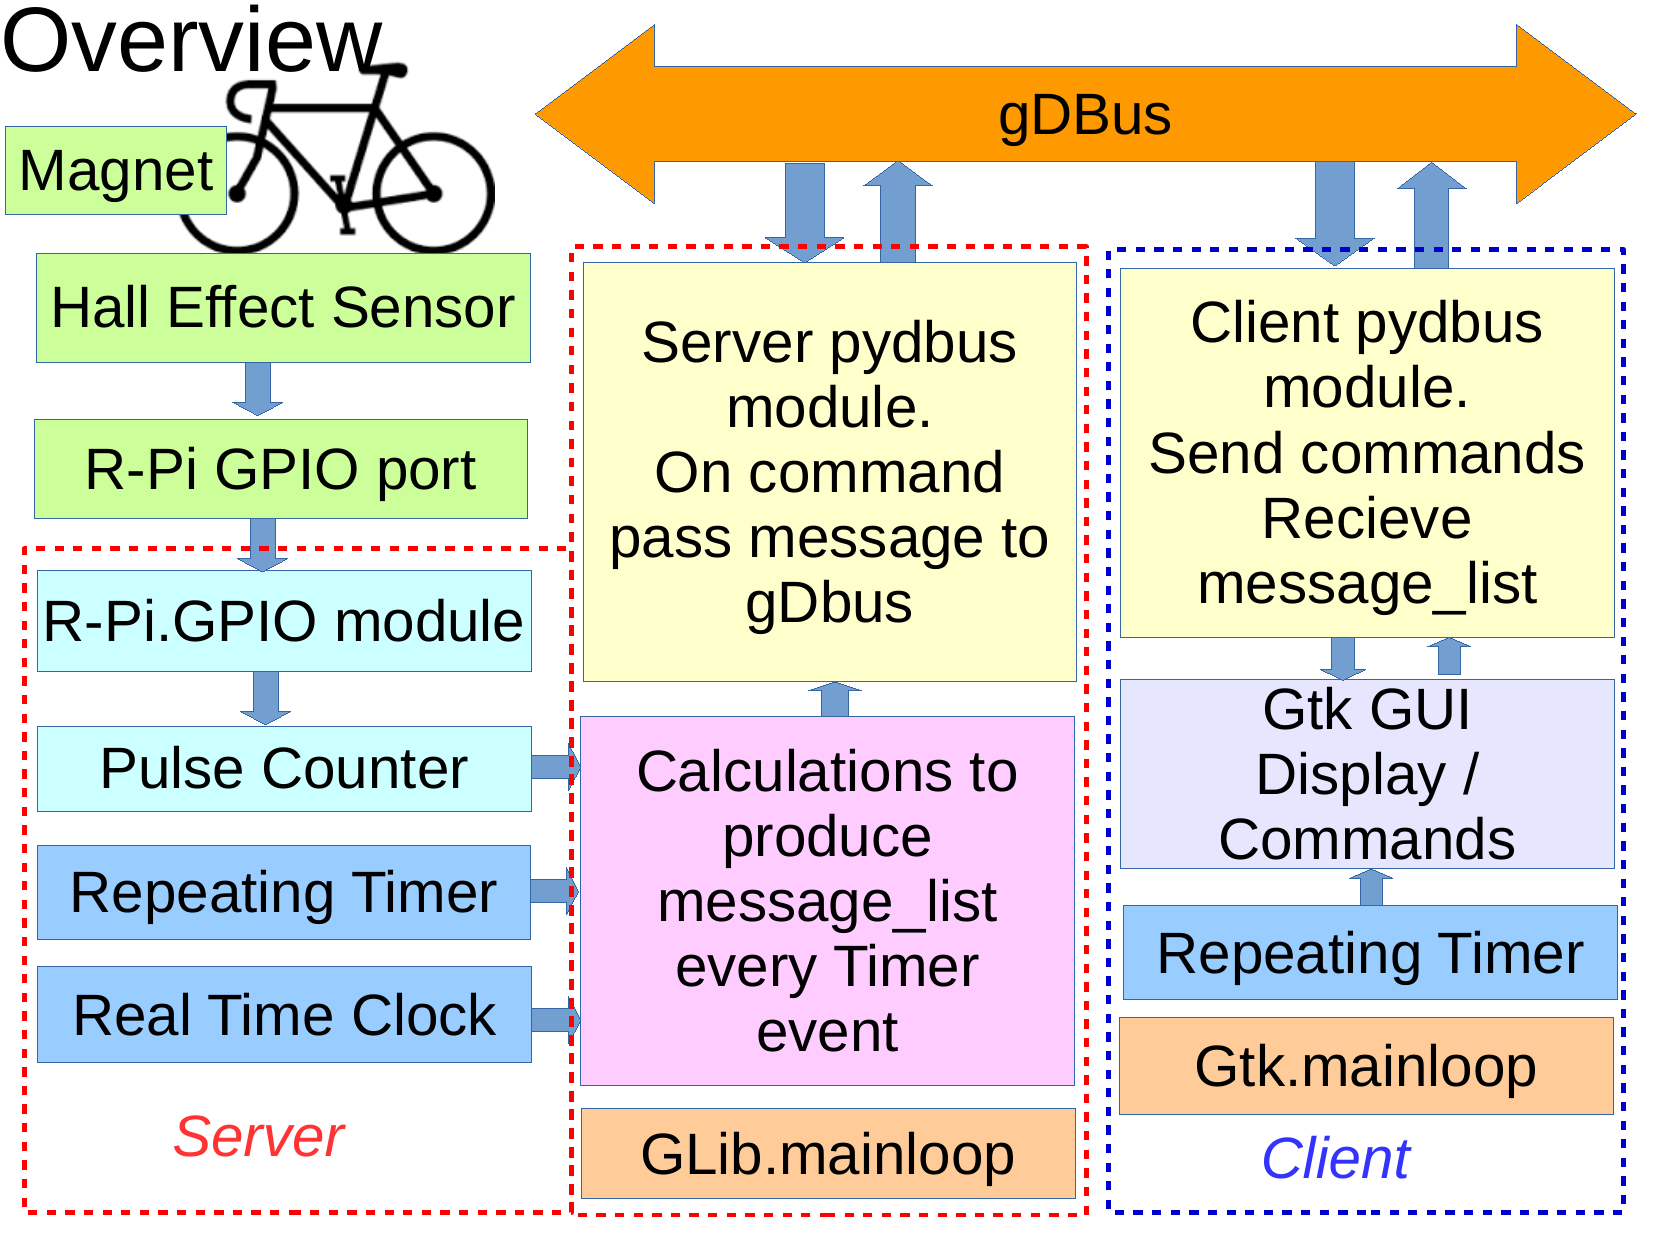

# Overview
gDBus
Magnet
Hall Effect Sensor
Server pydbus module.
On command pass message to gDbus
Client pydbus module.
Send commands Recieve message_list
R-Pi GPIO port
R-Pi.GPIO module
Gtk GUI
Display / Commands
Calculations to produce message_list every Timer event
Pulse Counter
Repeating Timer
Repeating Timer
Real Time Clock
Gtk.mainloop
Server
GLib.mainloop
Client